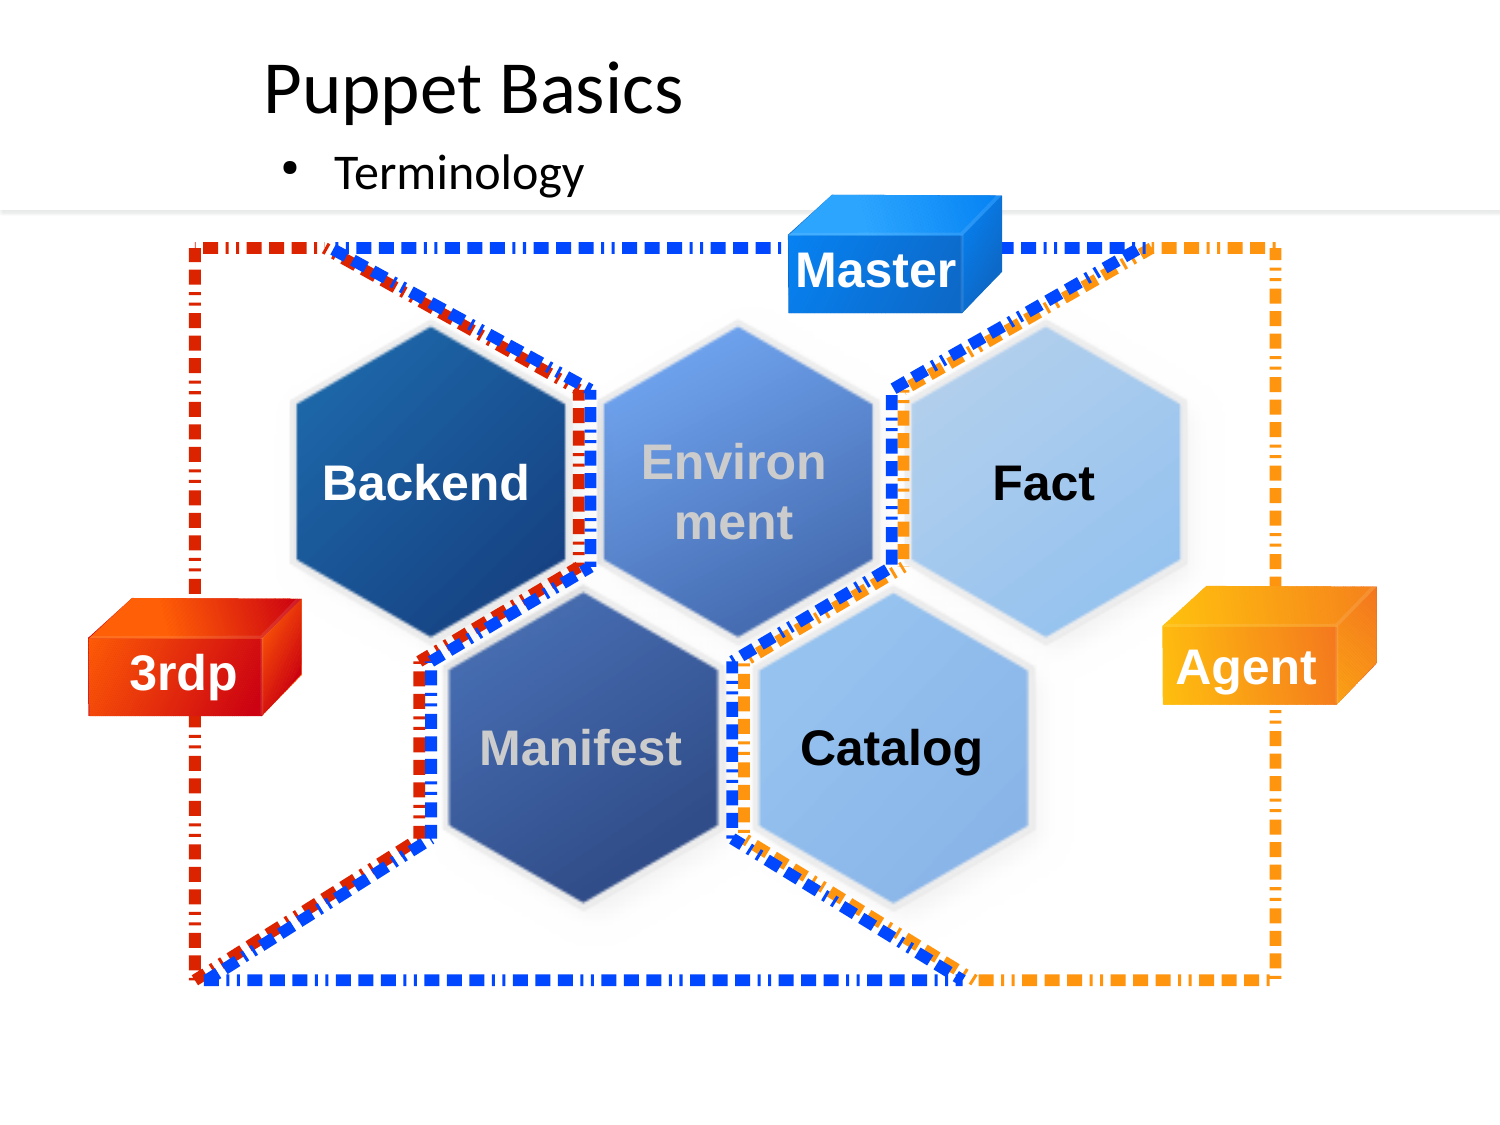

# Puppet Basics
Terminology
Master
Environ
ment
Backend
Fact
Manifest
Catalog
Agent
3rdp